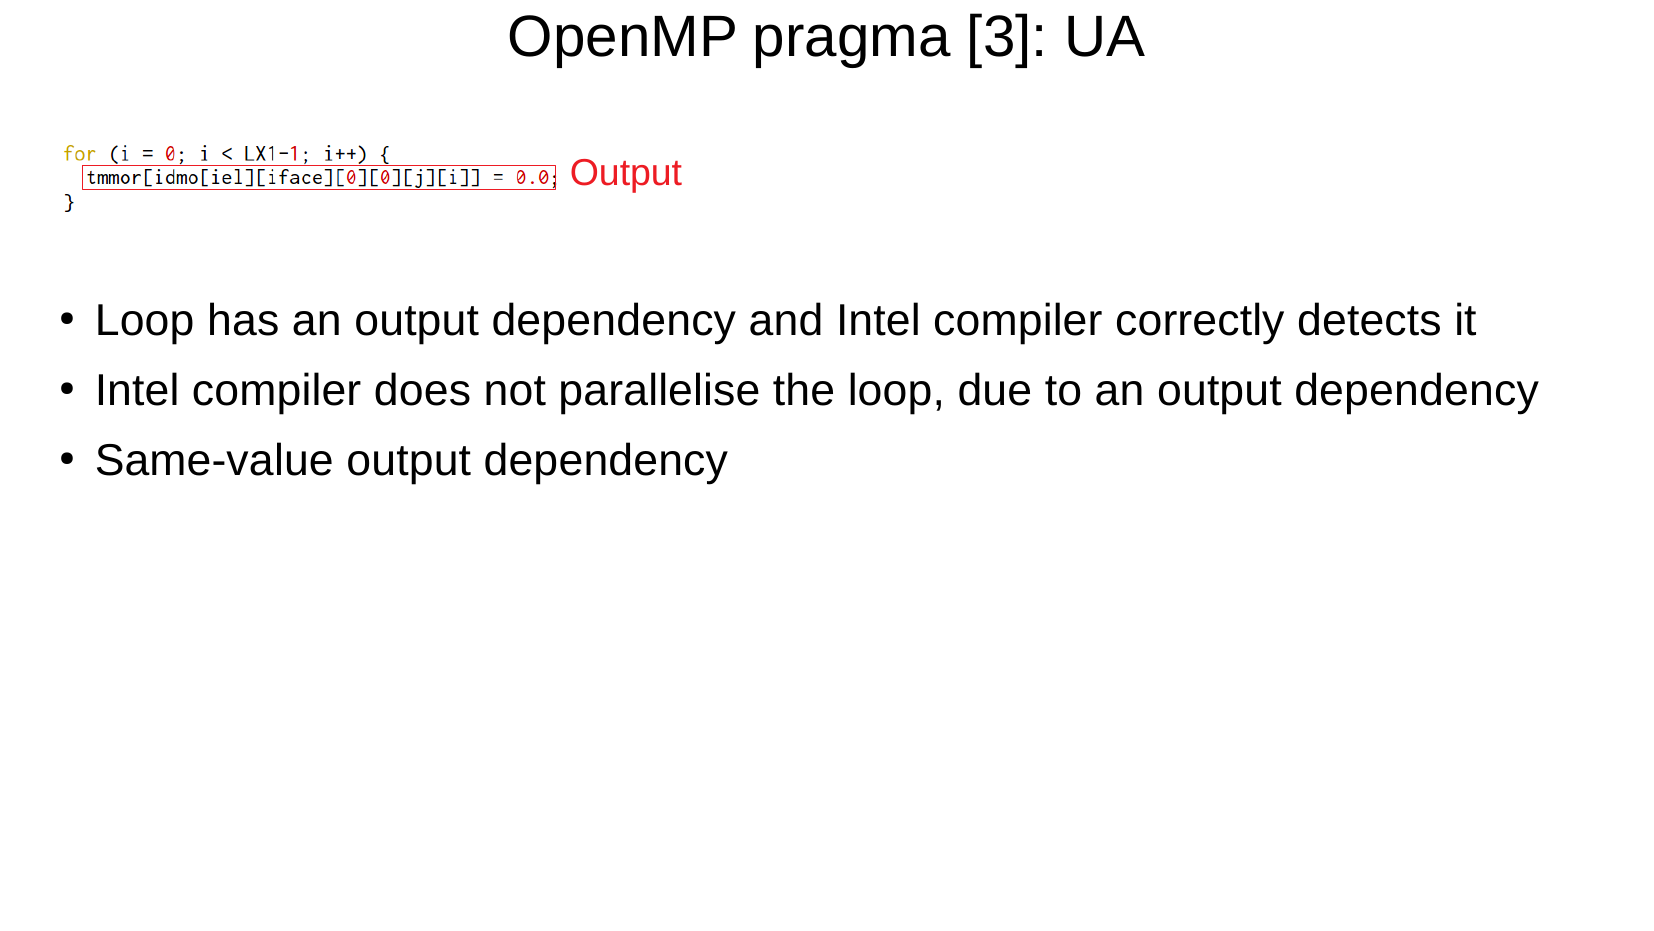

# OpenMP pragma [3]: UA
Output
Loop has an output dependency and Intel compiler correctly detects it
Intel compiler does not parallelise the loop, due to an output dependency
Same-value output dependency